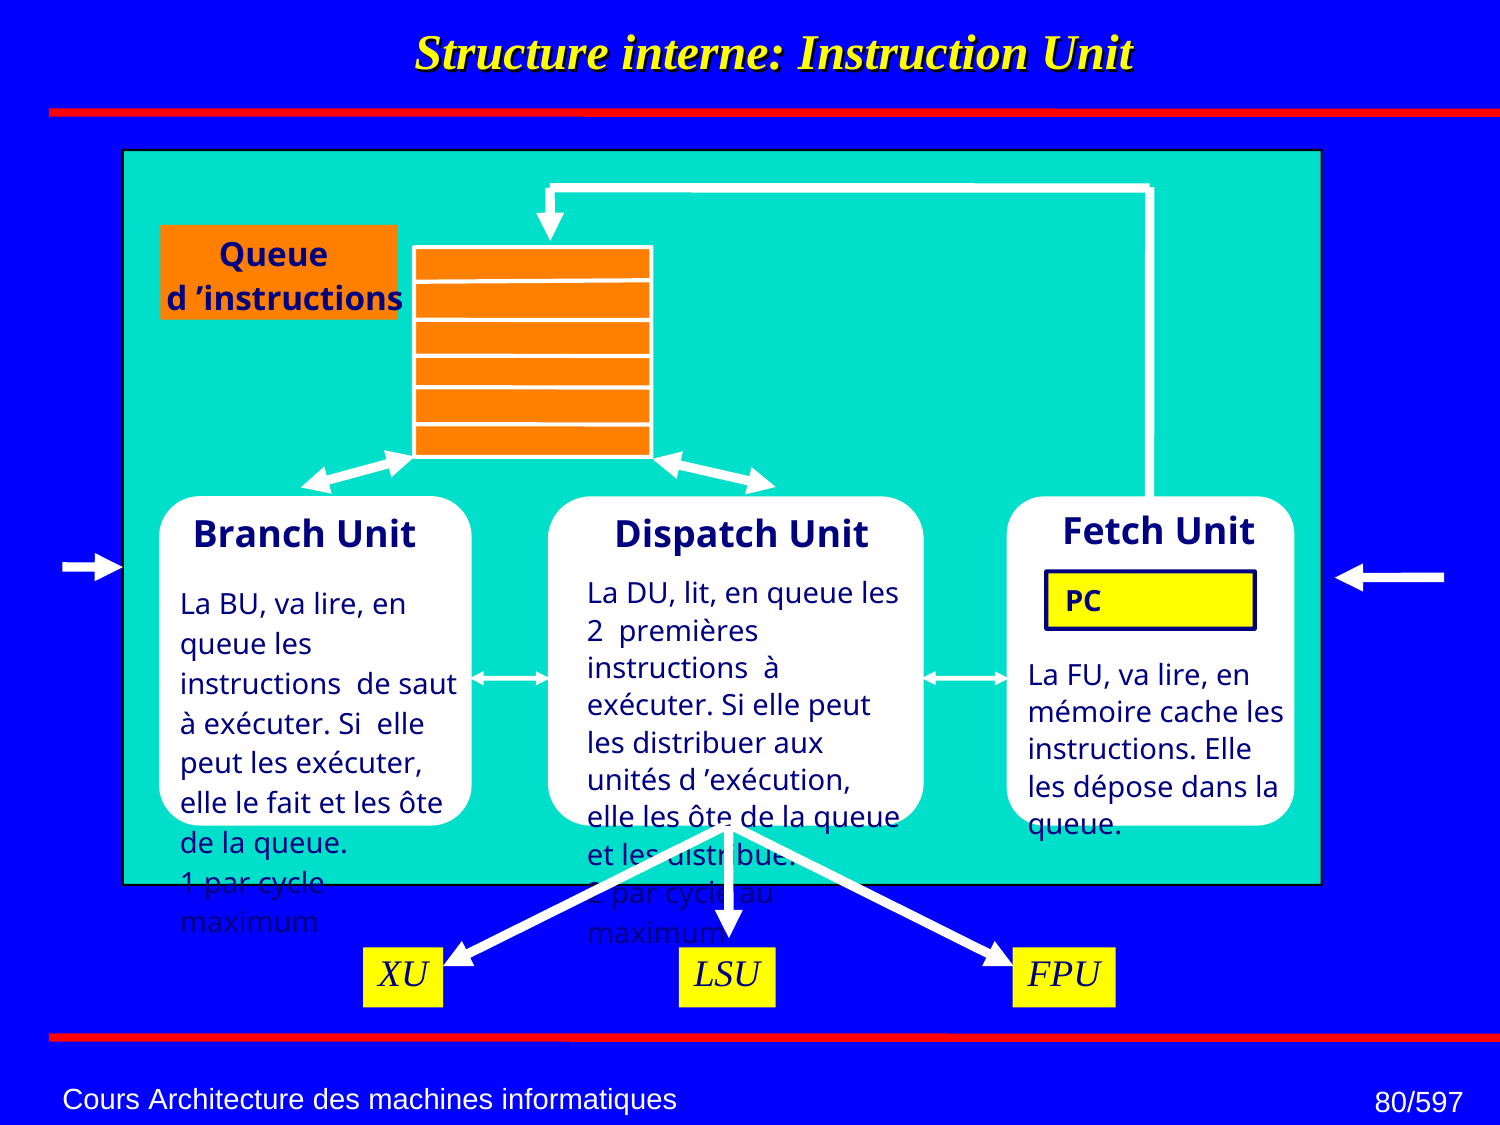

# Structure interne: Instruction Unit
 Queue
d ’instructions
Fetch Unit
Branch Unit
Dispatch Unit
La BU, va lire, en queue les instructions de saut à exécuter. Si elle peut les exécuter, elle le fait et les ôte de la queue.
1 par cycle maximum
La DU, lit, en queue les 2 premières instructions à exécuter. Si elle peut les distribuer aux unités d ’exécution, elle les ôte de la queue et les distribue.
2 par cycle au maximum
PC
La FU, va lire, en mémoire cache les instructions. Elle les dépose dans la queue.
XU
LSU
FPU